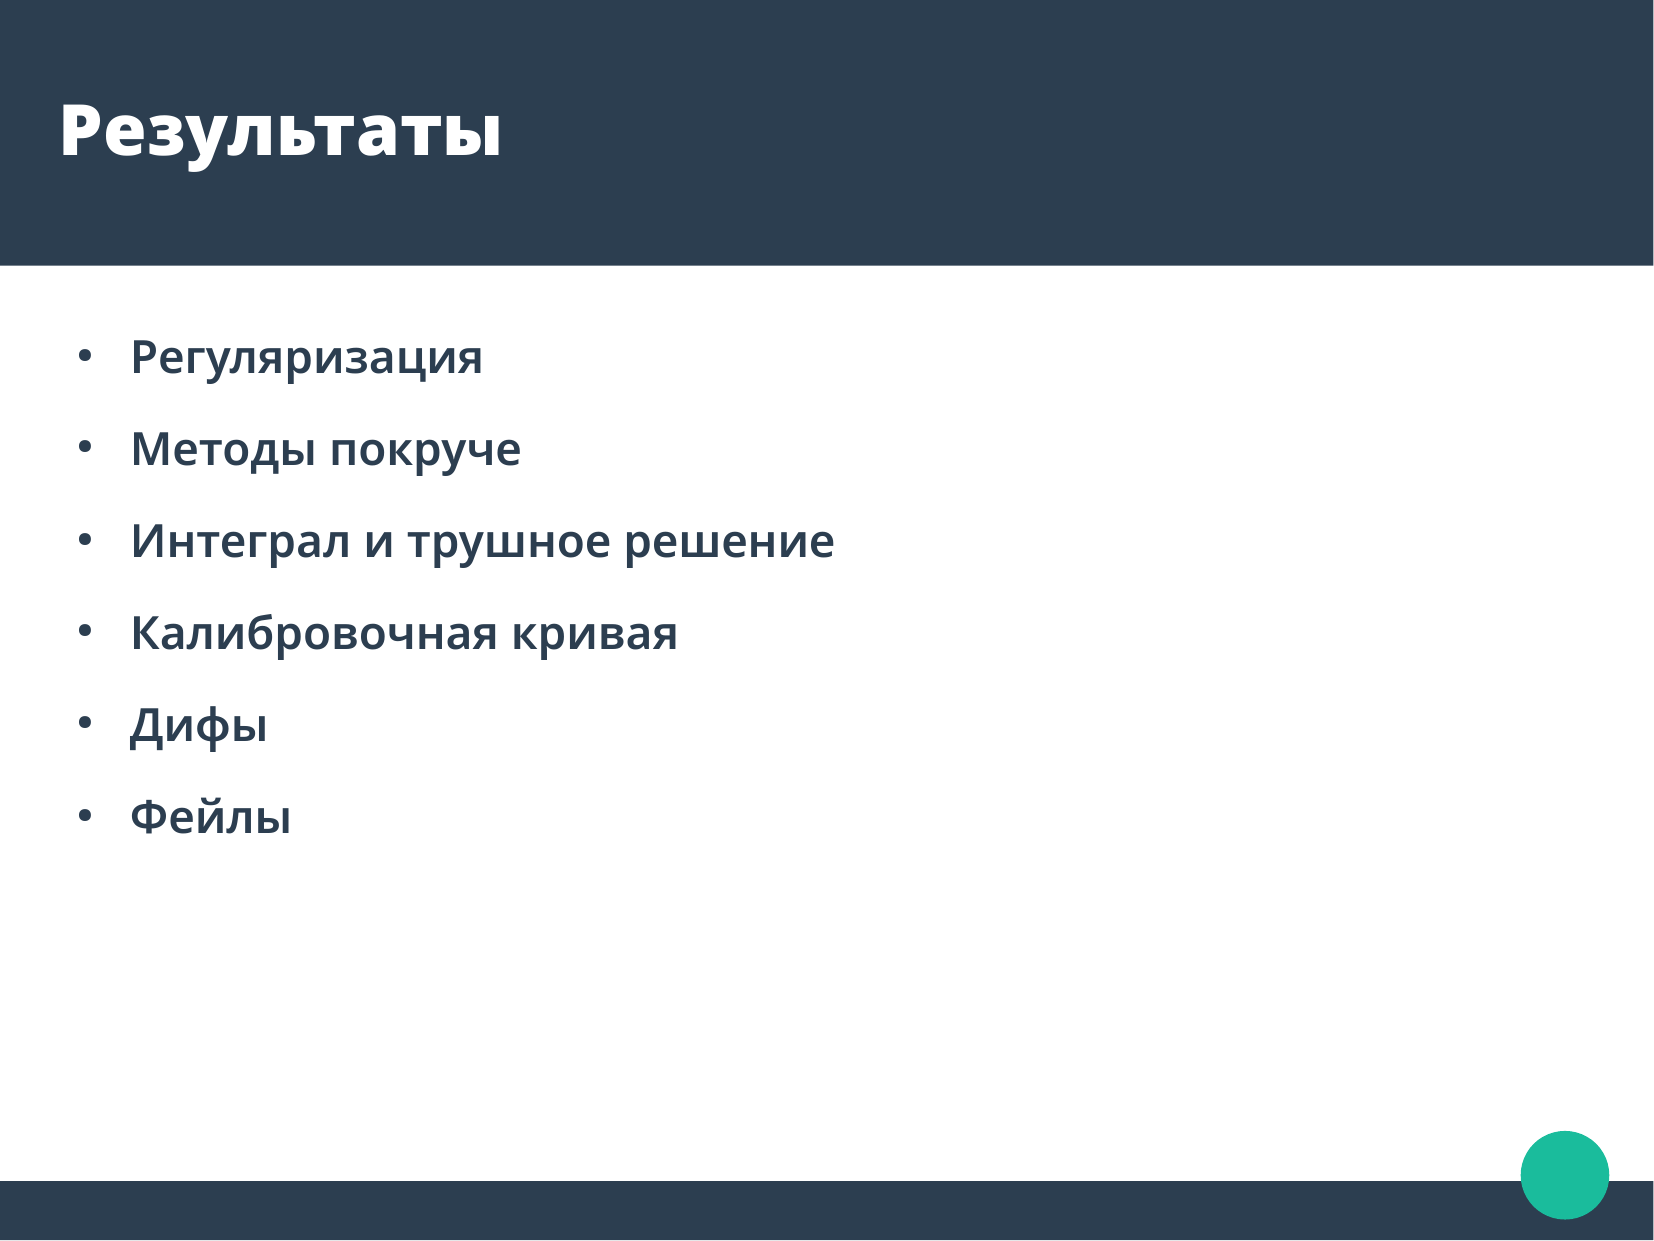

# Результаты
Регуляризация
Методы покруче
Интеграл и трушное решение
Калибровочная кривая
Дифы
Фейлы